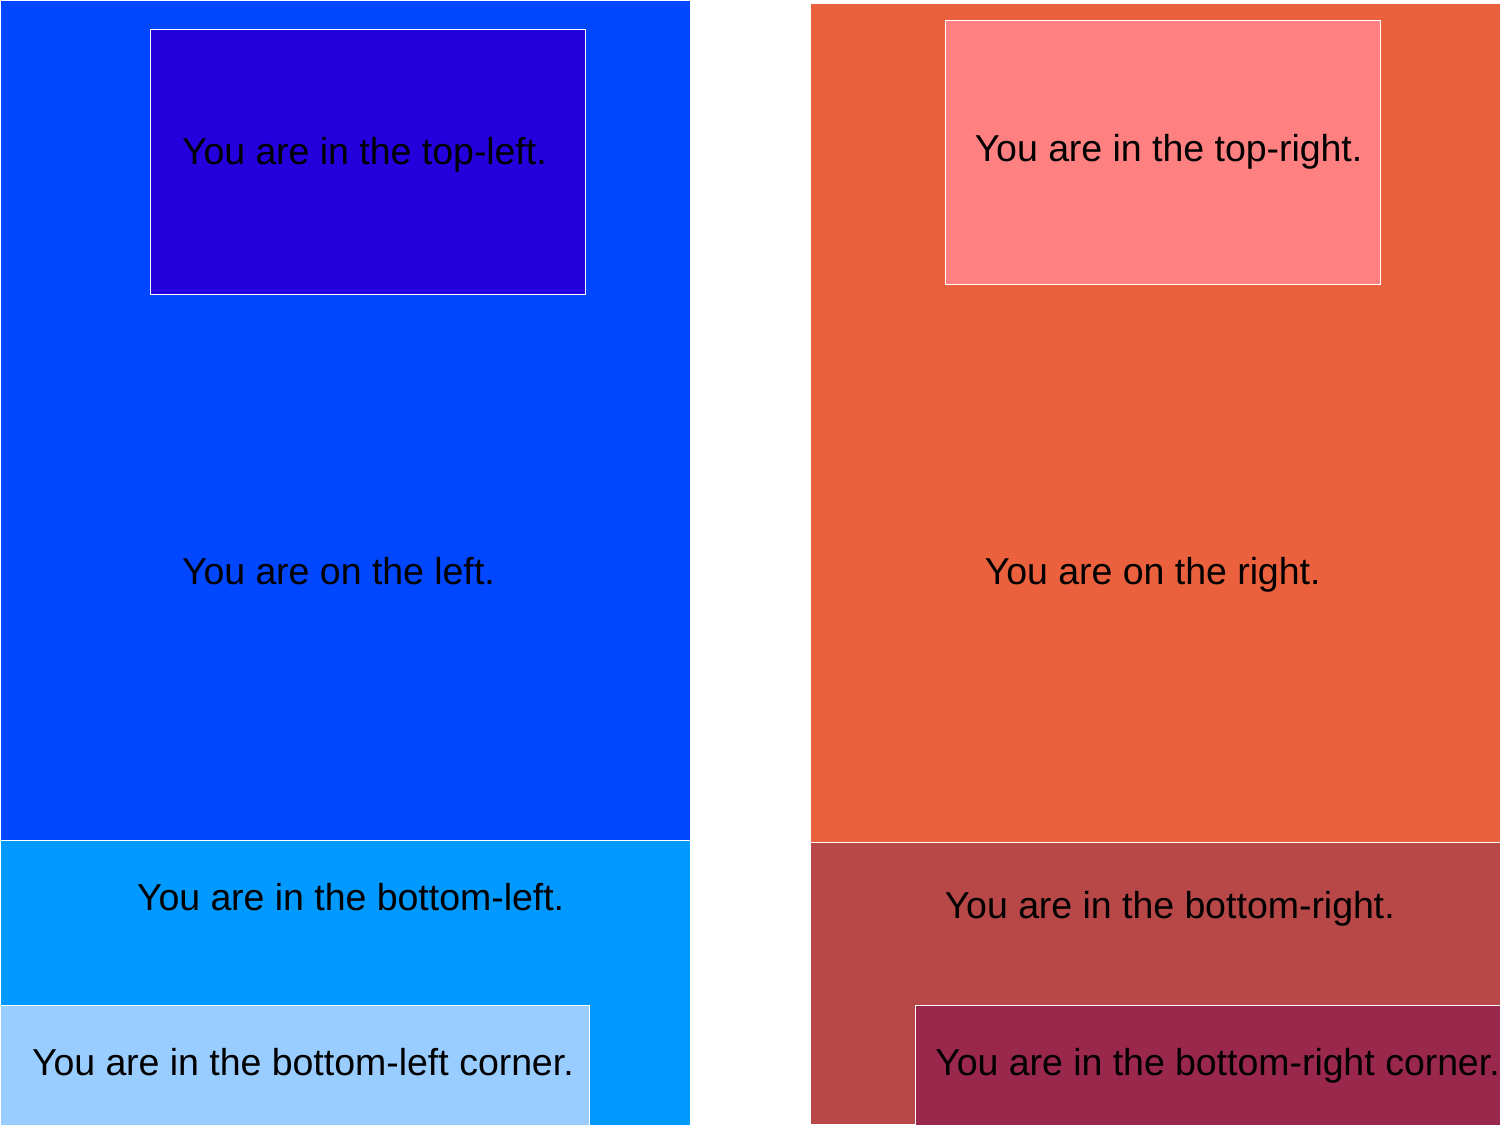

You are in the top-right.
You are in the top-left.
You are on the left.
You are on the right.
You are in the bottom-left.
You are in the bottom-right.
You are in the bottom-left corner.
You are in the bottom-right corner.